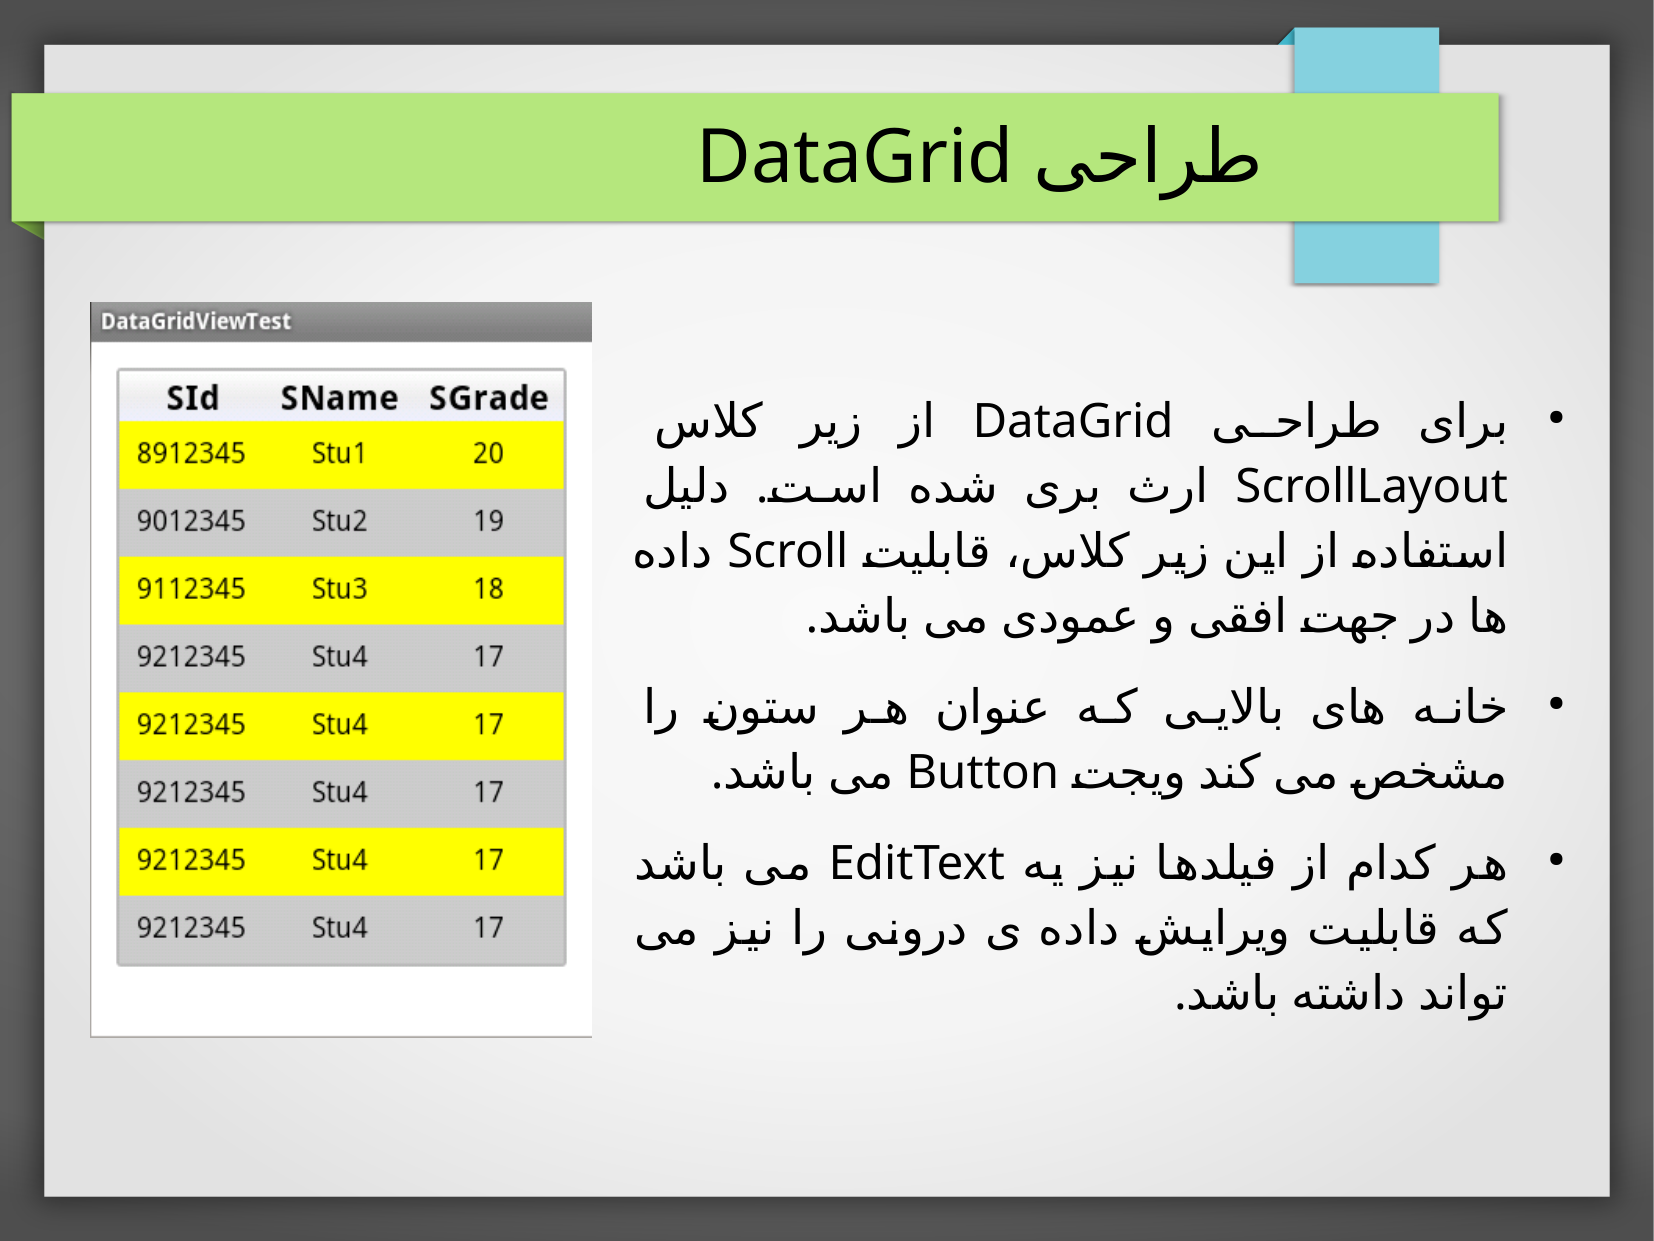

# طراحی DataGrid
برای طراحی DataGrid از زیر کلاس ScrollLayout ارث بری شده است. دلیل استفاده از این زیر کلاس، قابلیت Scroll داده ها در جهت افقی و عمودی می باشد.
خانه های بالایی که عنوان هر ستون را مشخص می کند ویجت Button می باشد.
هر کدام از فیلدها نیز یه EditText می باشد که قابلیت ویرایش داده ی درونی را نیز می تواند داشته باشد.